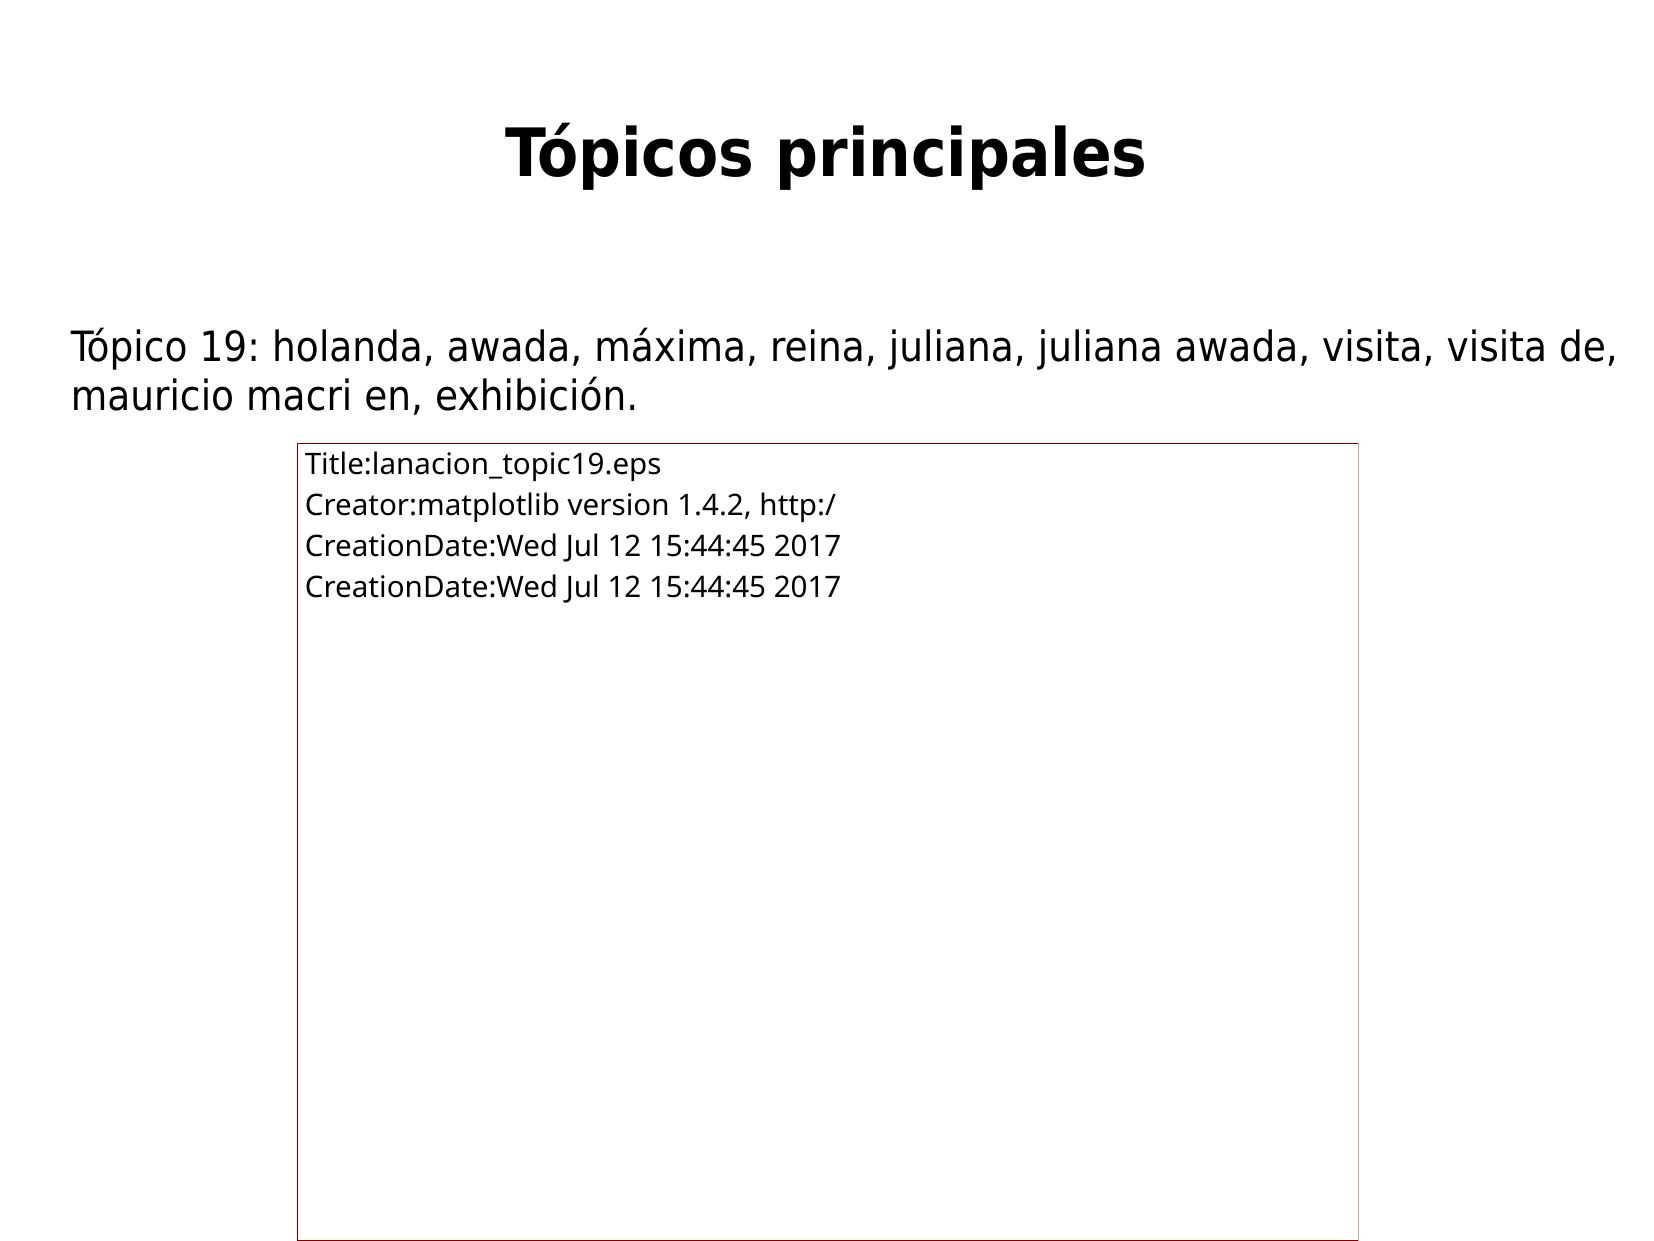

# Tópicos principales
Tópico 19: holanda, awada, máxima, reina, juliana, juliana awada, visita, visita de, mauricio macri en, exhibición.